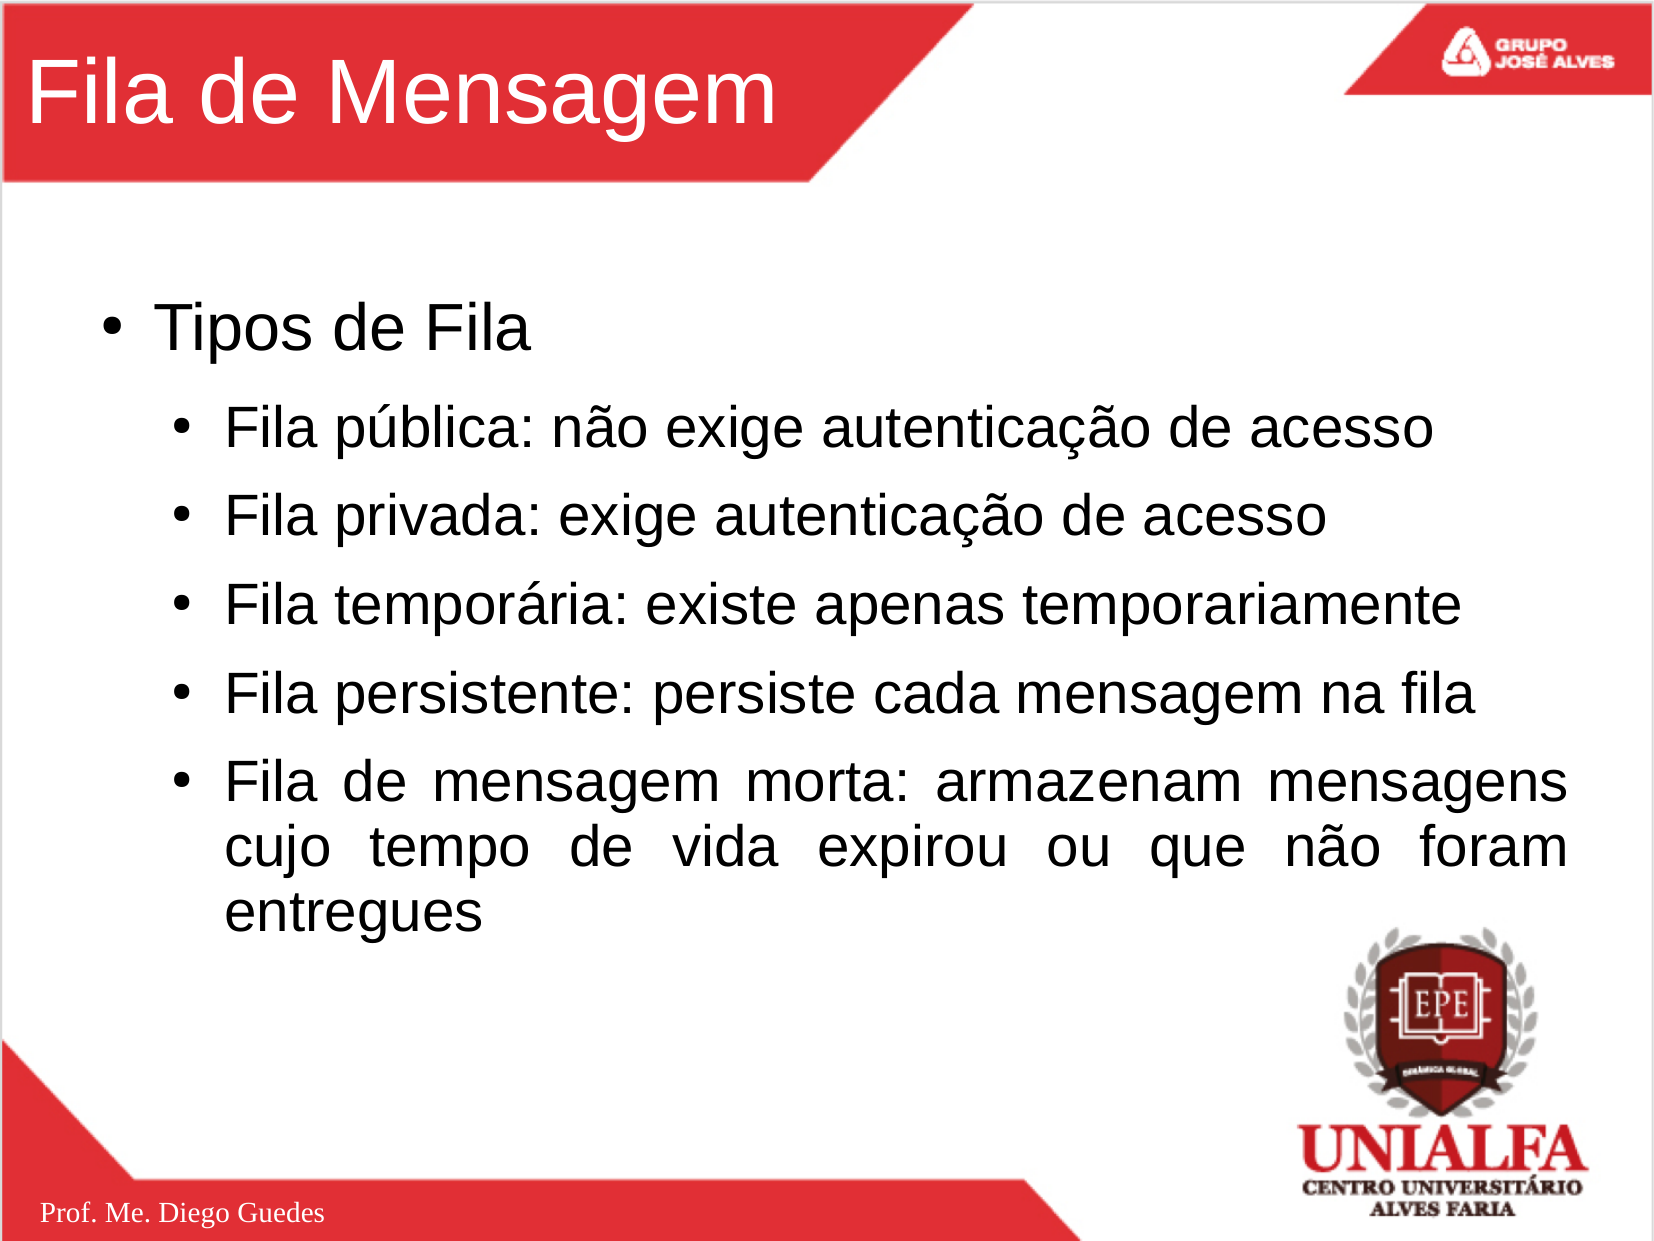

# Fila de Mensagem
Tipos de Fila
Fila pública: não exige autenticação de acesso
Fila privada: exige autenticação de acesso
Fila temporária: existe apenas temporariamente
Fila persistente: persiste cada mensagem na fila
Fila de mensagem morta: armazenam mensagens cujo tempo de vida expirou ou que não foram entregues